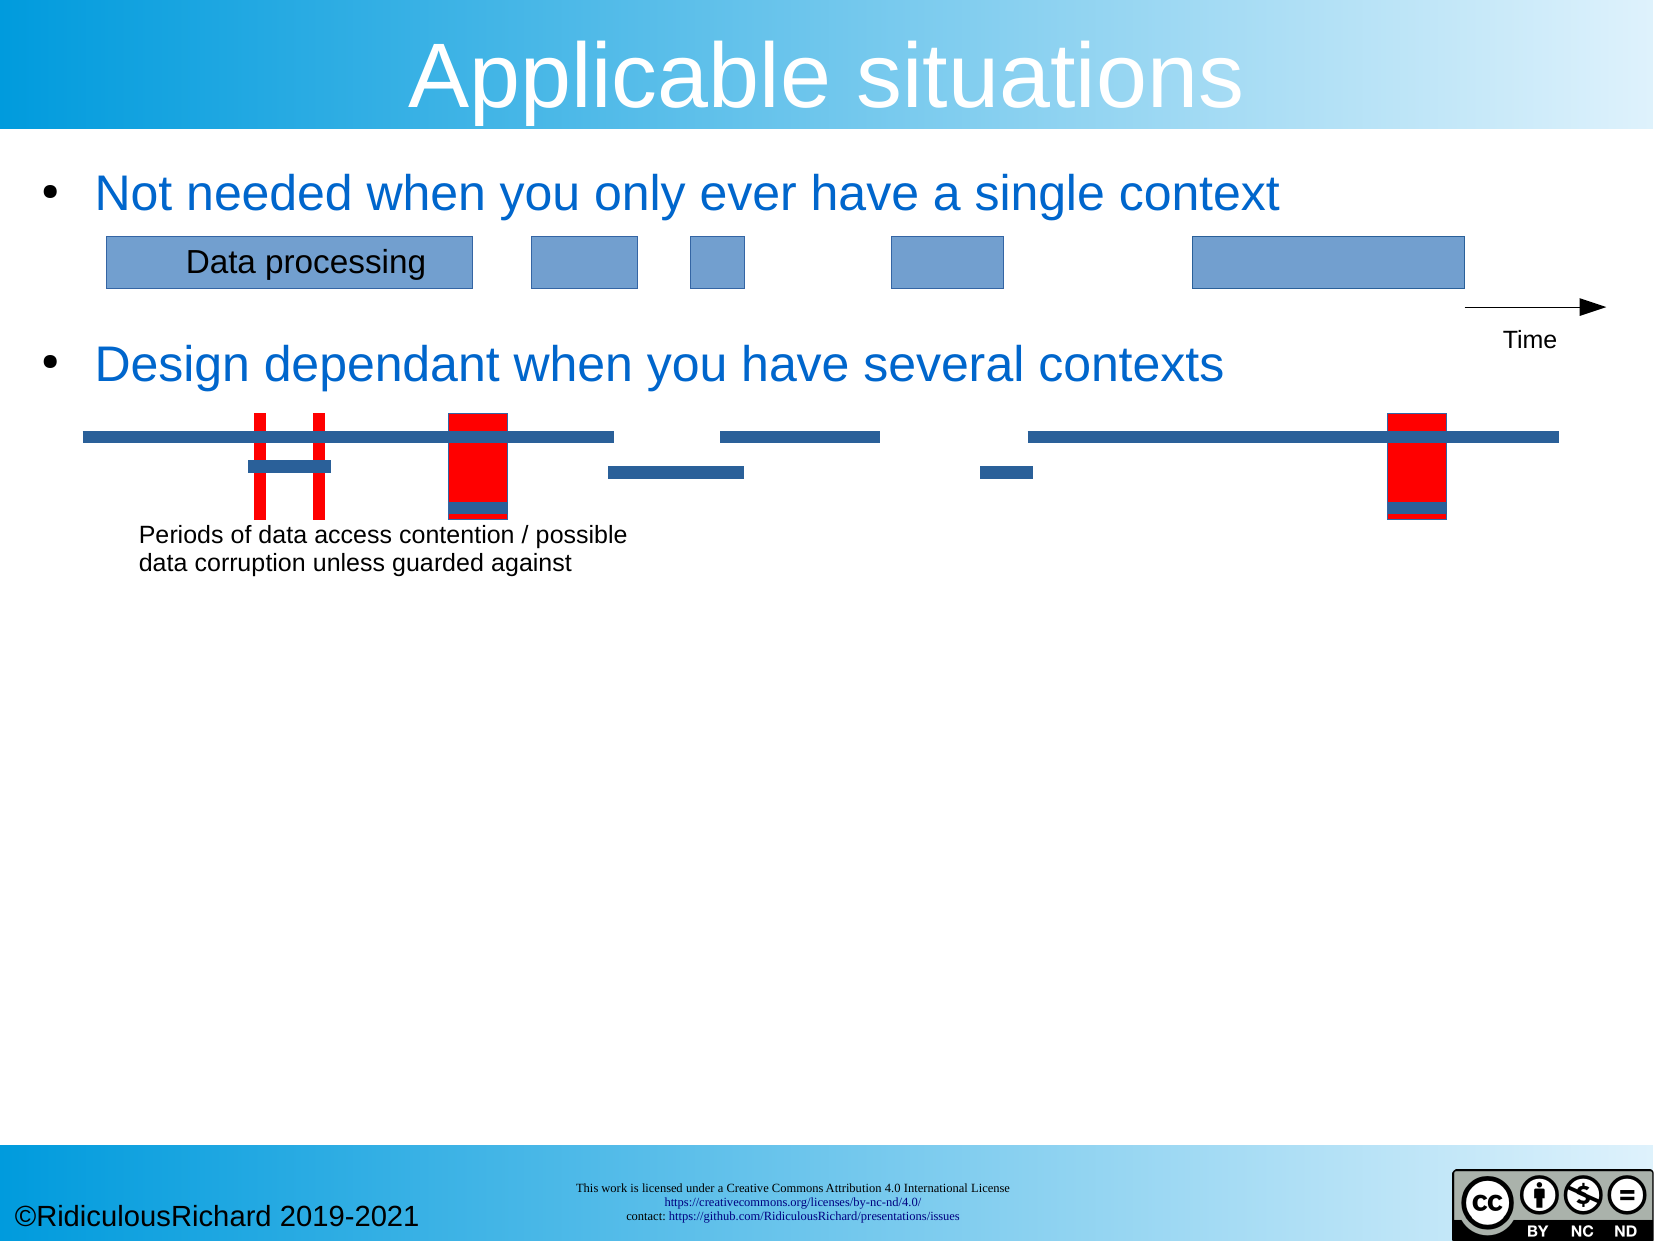

# Applicable situations
Not needed when you only ever have a single context
Design dependant when you have several contexts
 Data processing
Time
Periods of data access contention / possible data corruption unless guarded against